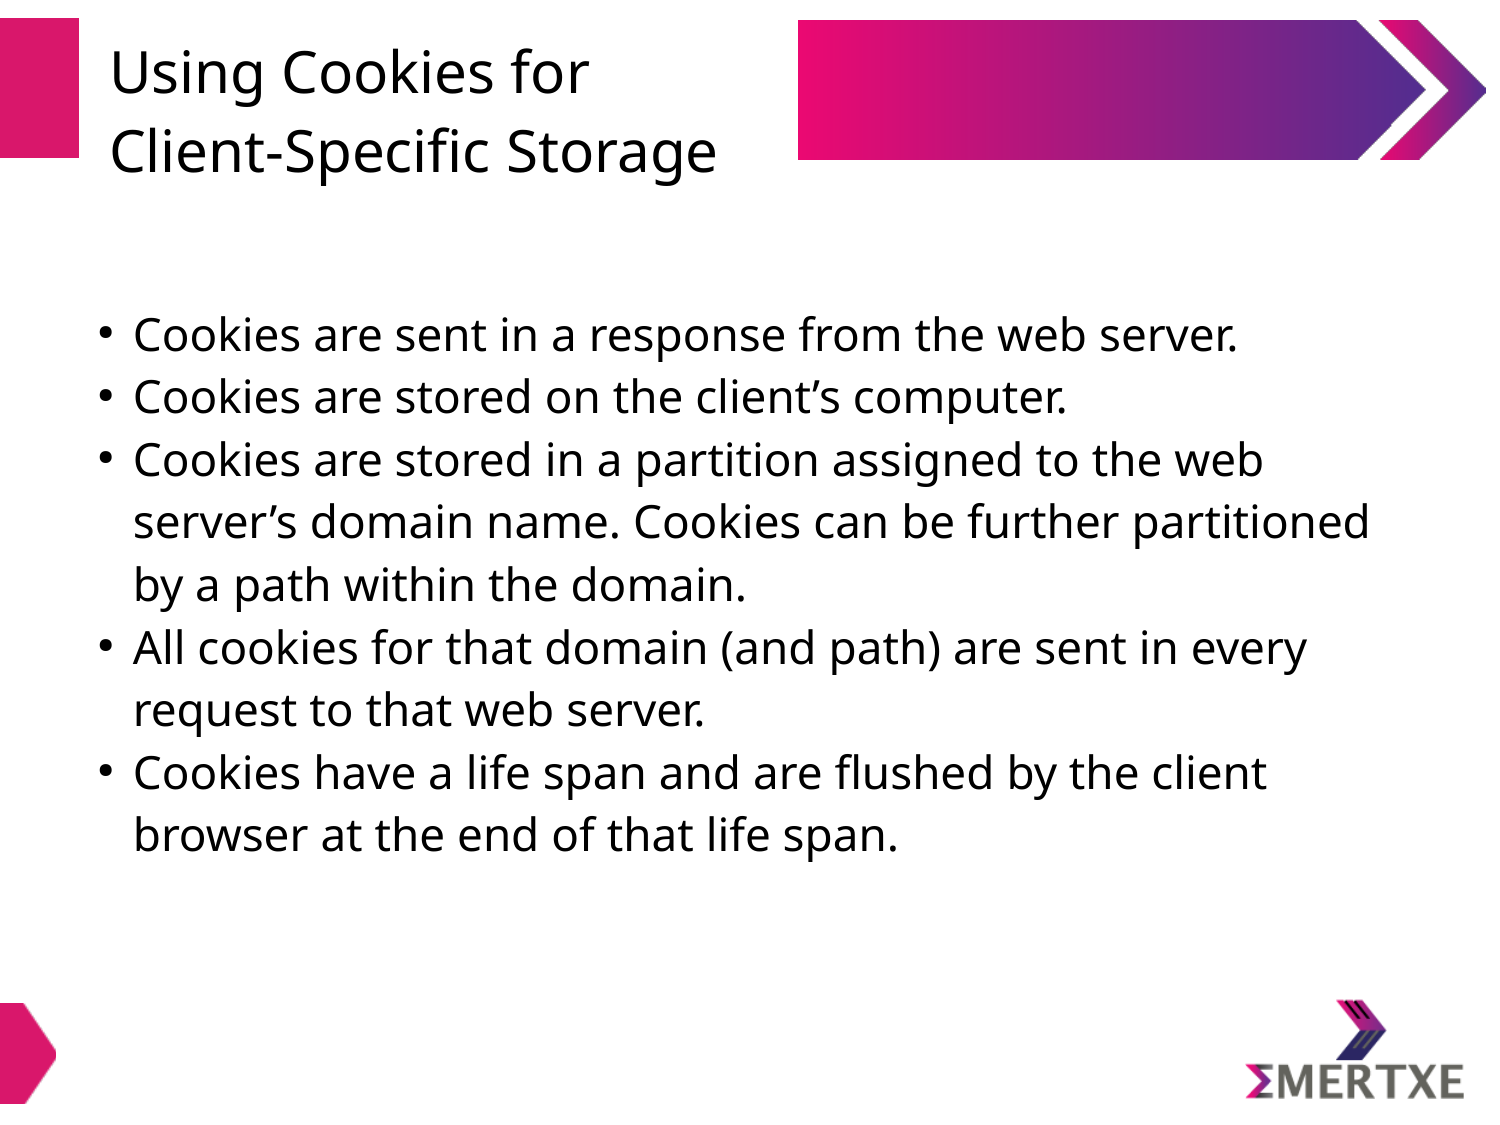

Using Cookies for Client-Specific Storage
Cookies are sent in a response from the web server.
Cookies are stored on the client’s computer.
Cookies are stored in a partition assigned to the web server’s domain name. Cookies can be further partitioned by a path within the domain.
All cookies for that domain (and path) are sent in every request to that web server.
Cookies have a life span and are flushed by the client browser at the end of that life span.